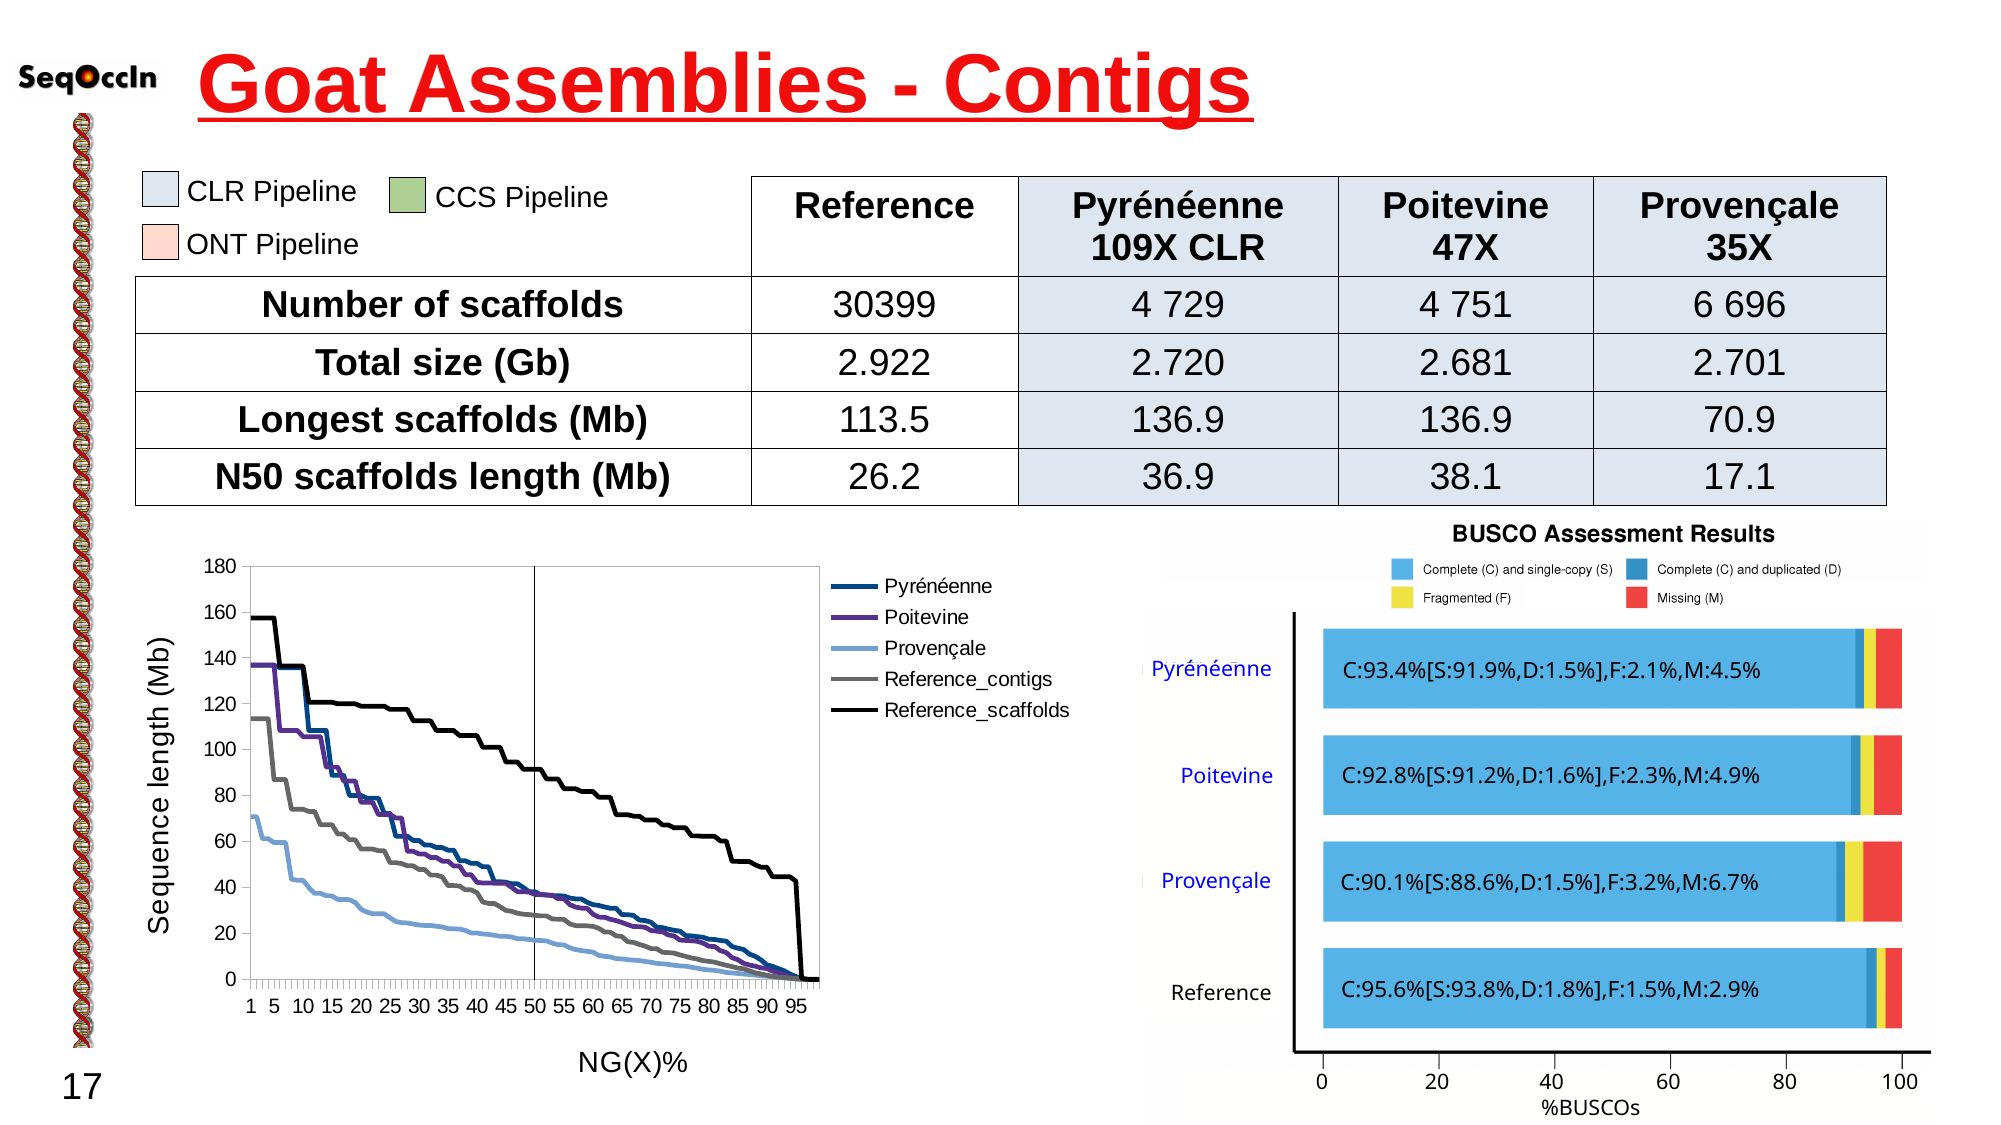

Goat assemblies - Contigs
CLR Pipeline
CCS Pipeline
| | Reference | Pyrénéenne 109X CLR | Poitevine 47X | Provençale 35X |
| --- | --- | --- | --- | --- |
| Number of scaffolds | 30399 | 4 729 | 4 751 | 6 696 |
| Total size (Gb) | 2.922 | 2.720 | 2.681 | 2.701 |
| Longest scaffolds (Mb) | 113.5 | 136.9 | 136.9 | 70.9 |
| N50 scaffolds length (Mb) | 26.2 | 36.9 | 38.1 | 17.1 |
ONT Pipeline
### Chart
| Category | Pyrénéenne | Poitevine | Provençale | Reference_contigs | Reference_scaffolds |
|---|---|---|---|---|---|
| 1 | 136.854051 | 136.925768 | 70.941043 | 113.520888 | 157.403528 |
| None | 136.854051 | 136.925768 | 70.941043 | 113.520888 | 157.403528 |
| None | 136.854051 | 136.925768 | 61.273703 | 113.520888 | 157.403528 |
| None | 136.854051 | 136.925768 | 61.273703 | 113.520888 | 157.403528 |
| 5 | 136.854051 | 136.925768 | 59.586727 | 87.048107 | 157.403528 |
| None | 135.772372 | 108.464368 | 59.586727 | 87.048107 | 136.510947 |
| None | 135.772372 | 108.464368 | 59.586727 | 87.048107 | 136.510947 |
| None | 135.772372 | 108.464368 | 43.624377 | 74.142129 | 136.510947 |
| None | 135.772372 | 108.464368 | 43.178285 | 74.142129 | 136.510947 |
| 10 | 135.772372 | 105.751684 | 43.178285 | 74.142129 | 136.510947 |
| None | 108.448358 | 105.751684 | 40.053594 | 73.178779 | 120.734966 |
| None | 108.448358 | 105.751684 | 37.503663 | 73.178779 | 120.734966 |
| None | 108.448358 | 105.751684 | 37.503663 | 67.387095 | 120.734966 |
| None | 108.448358 | 92.48882 | 36.459242 | 67.387095 | 120.734966 |
| 15 | 88.98415 | 92.48882 | 36.384394 | 67.387095 | 120.734966 |
| None | 88.98415 | 92.48882 | 34.861887 | 63.301059 | 120.038259 |
| None | 88.98415 | 86.445579 | 34.861887 | 63.301059 | 120.038259 |
| None | 80.167464 | 86.445579 | 34.734715 | 60.82069 | 120.038259 |
| None | 80.167464 | 86.445579 | 33.533541 | 60.82069 | 120.038259 |
| 20 | 80.167464 | 77.146824 | 30.586625 | 56.780357 | 119.020588 |
| None | 78.98098 | 77.146824 | 29.367856 | 56.780357 | 119.020588 |
| None | 78.98098 | 77.146824 | 28.595116 | 56.780357 | 119.020588 |
| None | 78.98098 | 71.853541 | 28.592304 | 56.06197 | 119.020588 |
| None | 72.359295 | 71.853541 | 28.592304 | 56.06197 | 119.020588 |
| 25 | 72.359295 | 71.853541 | 26.831129 | 50.866039 | 117.642375 |
| None | 62.379911 | 70.31944 | 25.231603 | 50.866039 | 117.642375 |
| None | 62.379911 | 70.31944 | 24.715652 | 50.469702 | 117.642375 |
| None | 62.379911 | 55.779534 | 24.592278 | 49.495498 | 117.642375 |
| None | 60.526117 | 55.779534 | 24.140171 | 49.495498 | 112.672867 |
| 30 | 60.526117 | 54.617979 | 23.696095 | 47.855012 | 112.672867 |
| None | 58.518478 | 54.617979 | 23.526499 | 47.855012 | 112.672867 |
| None | 58.518478 | 53.106529 | 23.492855 | 45.422783 | 112.672867 |
| None | 57.435472 | 53.106529 | 23.187718 | 45.422783 | 108.433636 |
| None | 57.435472 | 51.513088 | 22.87979 | 44.672302 | 108.433636 |
| 35 | 56.297749 | 51.513088 | 22.115958 | 40.873558 | 108.433636 |
| None | 56.297749 | 49.396445 | 22.046283 | 40.873558 | 108.433636 |
| None | 51.673531 | 49.396445 | 21.911336 | 40.669893 | 106.225002 |
| None | 51.673531 | 45.62317 | 21.364718 | 39.042804 | 106.225002 |
| None | 50.532785 | 45.62317 | 20.258132 | 39.042804 | 106.225002 |
| 40 | 50.532785 | 42.282696 | 20.232312 | 37.828961 | 106.225002 |
| None | 49.040865 | 42.002658 | 19.775912 | 33.717076 | 101.08756 |
| None | 49.040865 | 42.002658 | 19.627672 | 33.114124 | 101.08756 |
| None | 42.546112 | 41.930927 | 19.218686 | 33.114124 | 101.08756 |
| None | 42.546112 | 41.837663 | 18.777164 | 31.604676 | 101.08756 |
| 45 | 42.33736 | 41.837663 | 18.758524 | 30.054946 | 94.672733 |
| None | 41.643582 | 40.050965 | 18.480689 | 29.671728 | 94.672733 |
| None | 41.643582 | 38.206941 | 17.741006 | 28.839425 | 94.672733 |
| None | 40.060633 | 38.206941 | 17.701924 | 28.391298 | 91.568626 |
| None | 38.200887 | 38.03814 | 17.411565 | 28.246585 | 91.568626 |
| 50 | 38.200887 | 37.03224 | 17.051207 | 27.937829 | 91.568626 |
| None | 36.909797 | 37.03224 | 16.963321 | 27.689729 | 91.568626 |
| None | 36.807062 | 36.7395 | 16.788182 | 27.677616 | 87.277232 |
| None | 36.501415 | 36.713435 | 15.834908 | 26.325354 | 87.277232 |
| None | 36.501415 | 35.14229 | 15.137323 | 26.244591 | 87.277232 |
| 55 | 36.319009 | 35.14229 | 15.021764 | 26.145307 | 83.034183 |
| None | 35.484013 | 32.568828 | 13.802226 | 24.176681 | 83.034183 |
| None | 35.050554 | 31.538104 | 13.017476 | 23.441298 | 83.034183 |
| None | 35.050554 | 31.059187 | 12.549674 | 23.405602 | 81.904557 |
| None | 33.60298 | 30.969875 | 12.25397 | 23.338385 | 81.904557 |
| 60 | 32.583416 | 28.419693 | 11.92948 | 23.141132 | 81.904557 |
| None | 32.242555 | 27.130271 | 10.480391 | 22.283591 | 79.370172 |
| None | 31.586036 | 27.118789 | 10.072027 | 20.681065 | 79.370172 |
| None | 30.991672 | 26.222055 | 9.800777 | 20.578487 | 79.370172 |
| None | 30.991672 | 25.622232 | 9.091949 | 18.982108 | 71.784255 |
| 65 | 28.245026 | 24.839366 | 8.925805 | 18.702594 | 71.784255 |
| None | 28.223167 | 23.884625 | 8.588926 | 16.443731 | 71.784255 |
| None | 27.893416 | 23.017052 | 8.390439 | 16.140196 | 71.137785 |
| None | 25.85996 | 23.012124 | 8.245456 | 15.251618 | 71.137785 |
| None | 25.662531 | 22.724626 | 7.833119 | 14.518262 | 69.425955 |
| 70 | 24.953247 | 21.363058 | 7.50202 | 13.426079 | 69.425955 |
| None | 22.79187 | 21.005454 | 7.007045 | 13.402975 | 69.425955 |
| None | 22.576503 | 20.791068 | 6.839778 | 11.854257 | 67.275902 |
| None | 21.917466 | 19.37911 | 6.57974 | 11.699296 | 67.275902 |
| None | 21.402447 | 18.95026 | 6.190994 | 11.489185 | 66.011198 |
| 75 | 21.046916 | 17.154575 | 5.893277 | 10.710423 | 66.011198 |
| None | 19.122313 | 17.003335 | 5.768163 | 10.048782 | 66.011198 |
| None | 18.97618 | 16.857578 | 5.339514 | 9.346787 | 62.51645 |
| None | 18.648465 | 16.62137 | 4.893711 | 8.875601 | 62.51645 |
| None | 18.380626 | 15.817059 | 4.407275 | 8.1803 | 62.310066 |
| 80 | 17.497337 | 14.4605 | 4.155105 | 7.880906 | 62.310066 |
| None | 17.411122 | 14.298984 | 3.950571 | 7.521348 | 62.310066 |
| None | 16.947748 | 12.531357 | 3.589454 | 6.81055 | 60.283066 |
| None | 16.665861 | 11.747937 | 3.042041 | 6.173992 | 60.283066 |
| None | 14.33414 | 9.534349 | 2.830116 | 5.581754 | 51.421553 |
| 85 | 13.607384 | 8.591675 | 2.612643 | 4.942336 | 51.421553 |
| None | 13.0694 | 7.029639 | 2.356339 | 4.645915 | 51.332696 |
| None | 11.041053 | 6.295843 | 2.126433 | 3.75422 | 51.332696 |
| None | 10.087483 | 5.784379 | 1.89612 | 2.893026 | 49.932331 |
| None | 8.48377 | 5.057287 | 1.614612 | 2.401135 | 48.866549 |
| 90 | 6.362284 | 4.777297 | 1.381904 | 1.845253 | 48.866549 |
| None | 5.694716 | 3.672038 | 1.216183 | 1.383975 | 44.709034 |
| None | 4.705825 | 2.971944 | 0.908693 | 1.001694 | 44.709034 |
| None | 3.757951 | 2.036054 | 0.669399 | 0.791406 | 44.672302 |
| None | 2.328225 | 1.196359 | 0.48568 | 0.559617 | 44.672302 |
| 95 | 1.339968 | 0.298321 | 0.229809 | 0.359268 | 42.858509 |
| None | 0.236914 | 0.084715 | 0.086113 | 0.162947 | 0.526245 |
| None | 0.092725 | 0.044774 | 0.044149 | 0.037215 | 0.039108 |
| None | 0.054271 | 0.024449 | 0.026229 | 0.022998 | 0.023011 |
| None | 0.034133 | 0.008844 | 0.014862 | 0.019163 | 0.019167 |